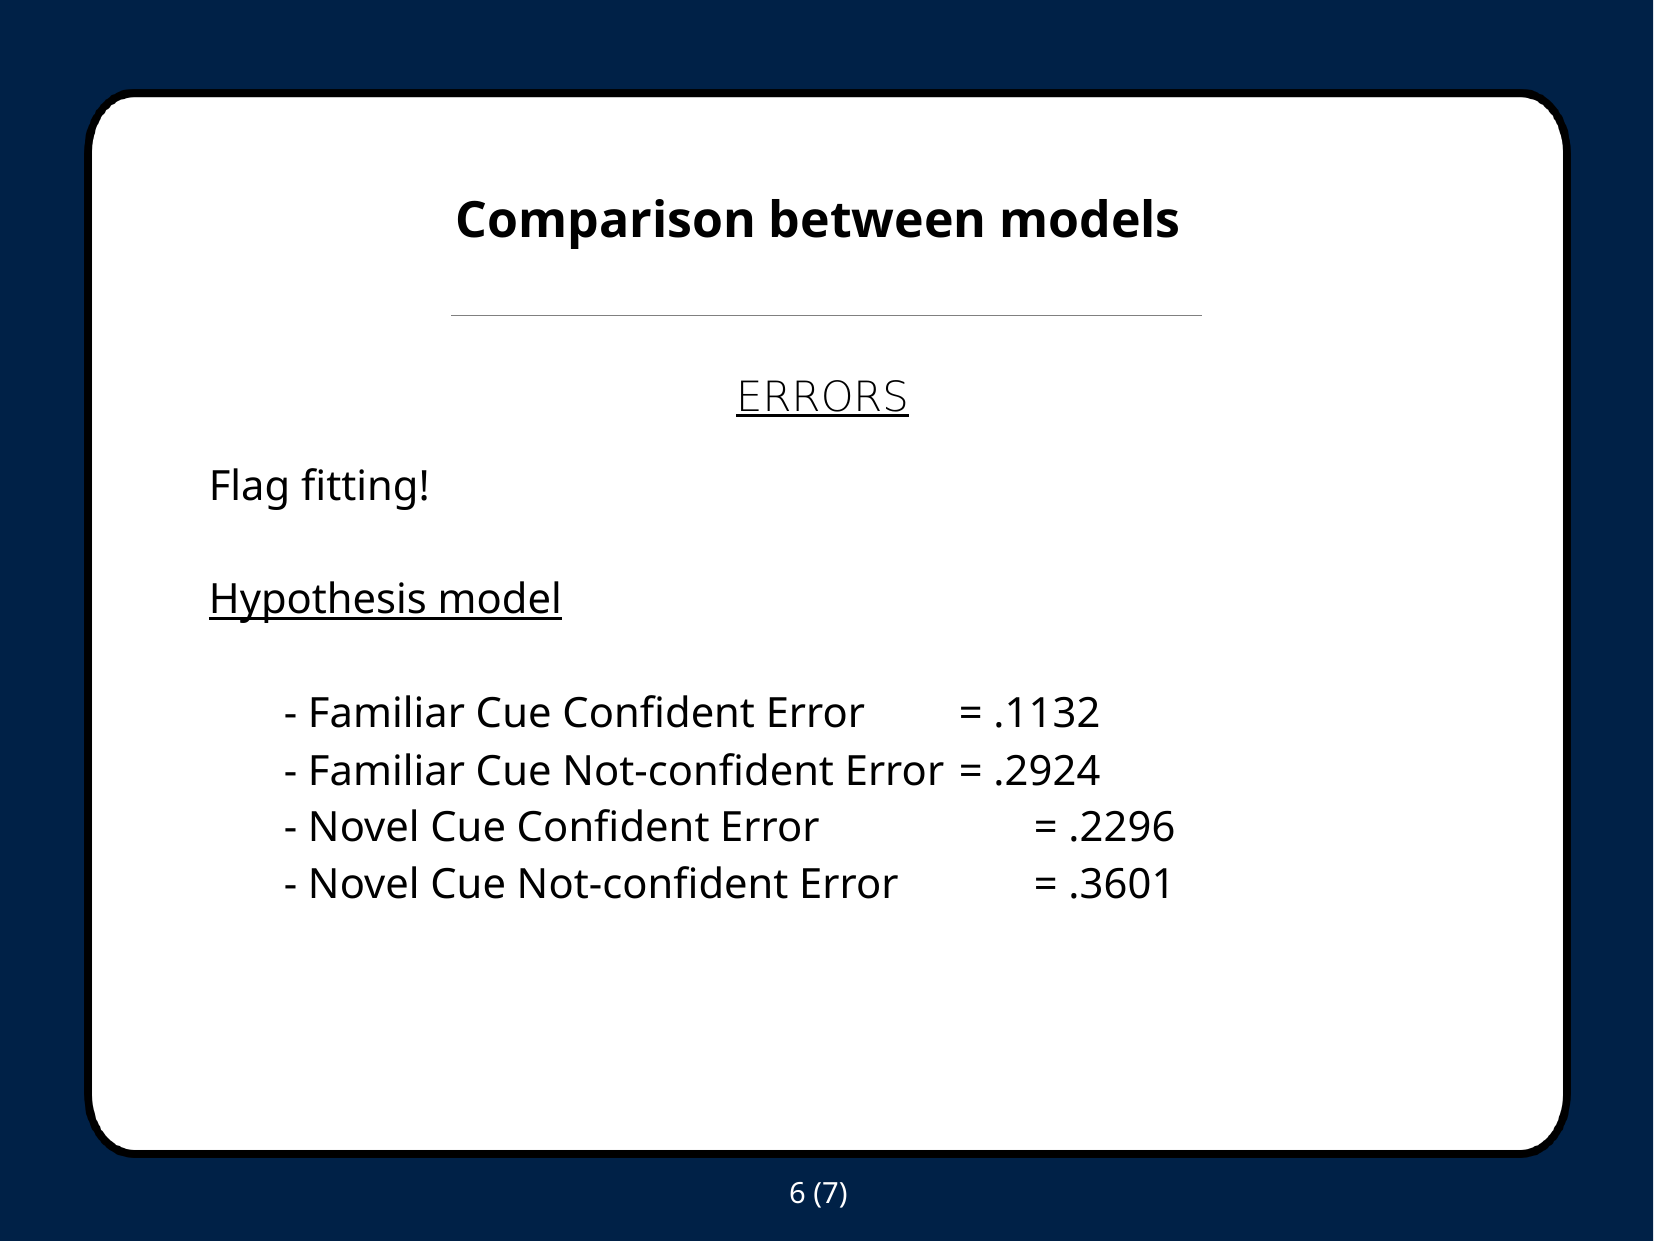

# Comparison between models
ERRORS
Flag fitting!
Hypothesis model
	- Familiar Cue Confident Error		= .1132
	- Familiar Cue Not-confident Error	= .2924
	- Novel Cue Confident Error			= .2296
	- Novel Cue Not-confident Error		= .3601
6 (7)